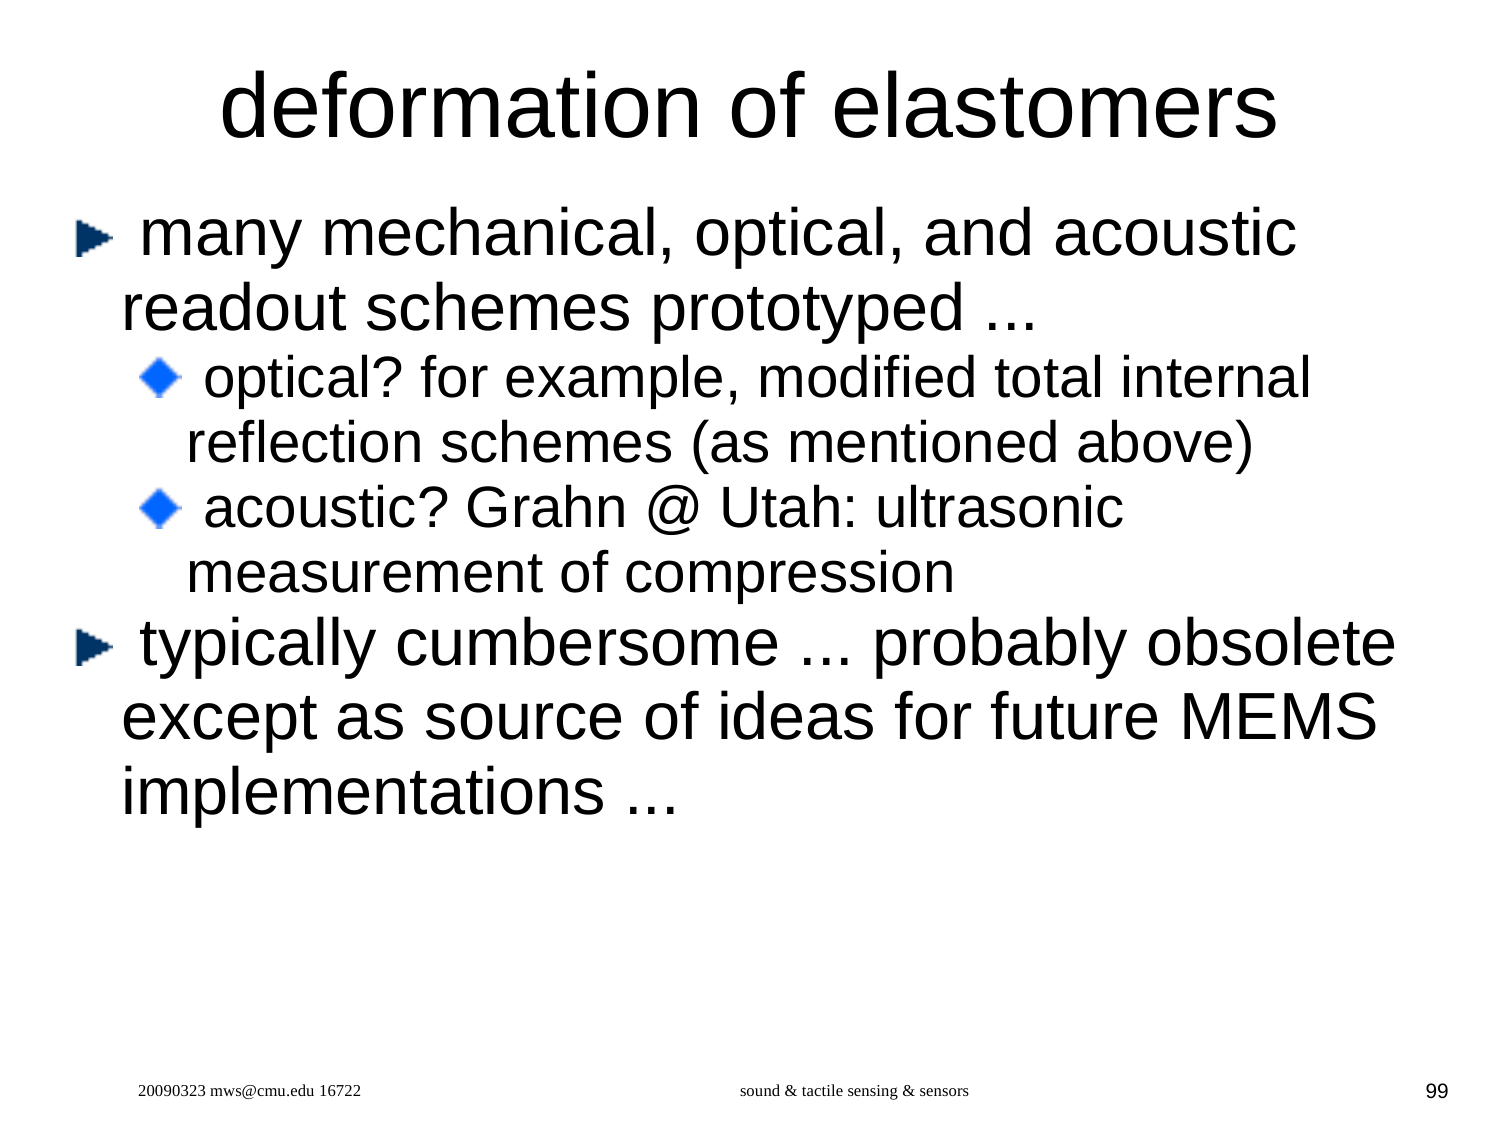

# deformation of elastomers
 many mechanical, optical, and acoustic readout schemes prototyped ...
 optical? for example, modified total internal reflection schemes (as mentioned above)
 acoustic? Grahn @ Utah: ultrasonic measurement of compression
 typically cumbersome ... probably obsolete except as source of ideas for future MEMS implementations ...
99
20090323 mws@cmu.edu 16722
sound & tactile sensing & sensors